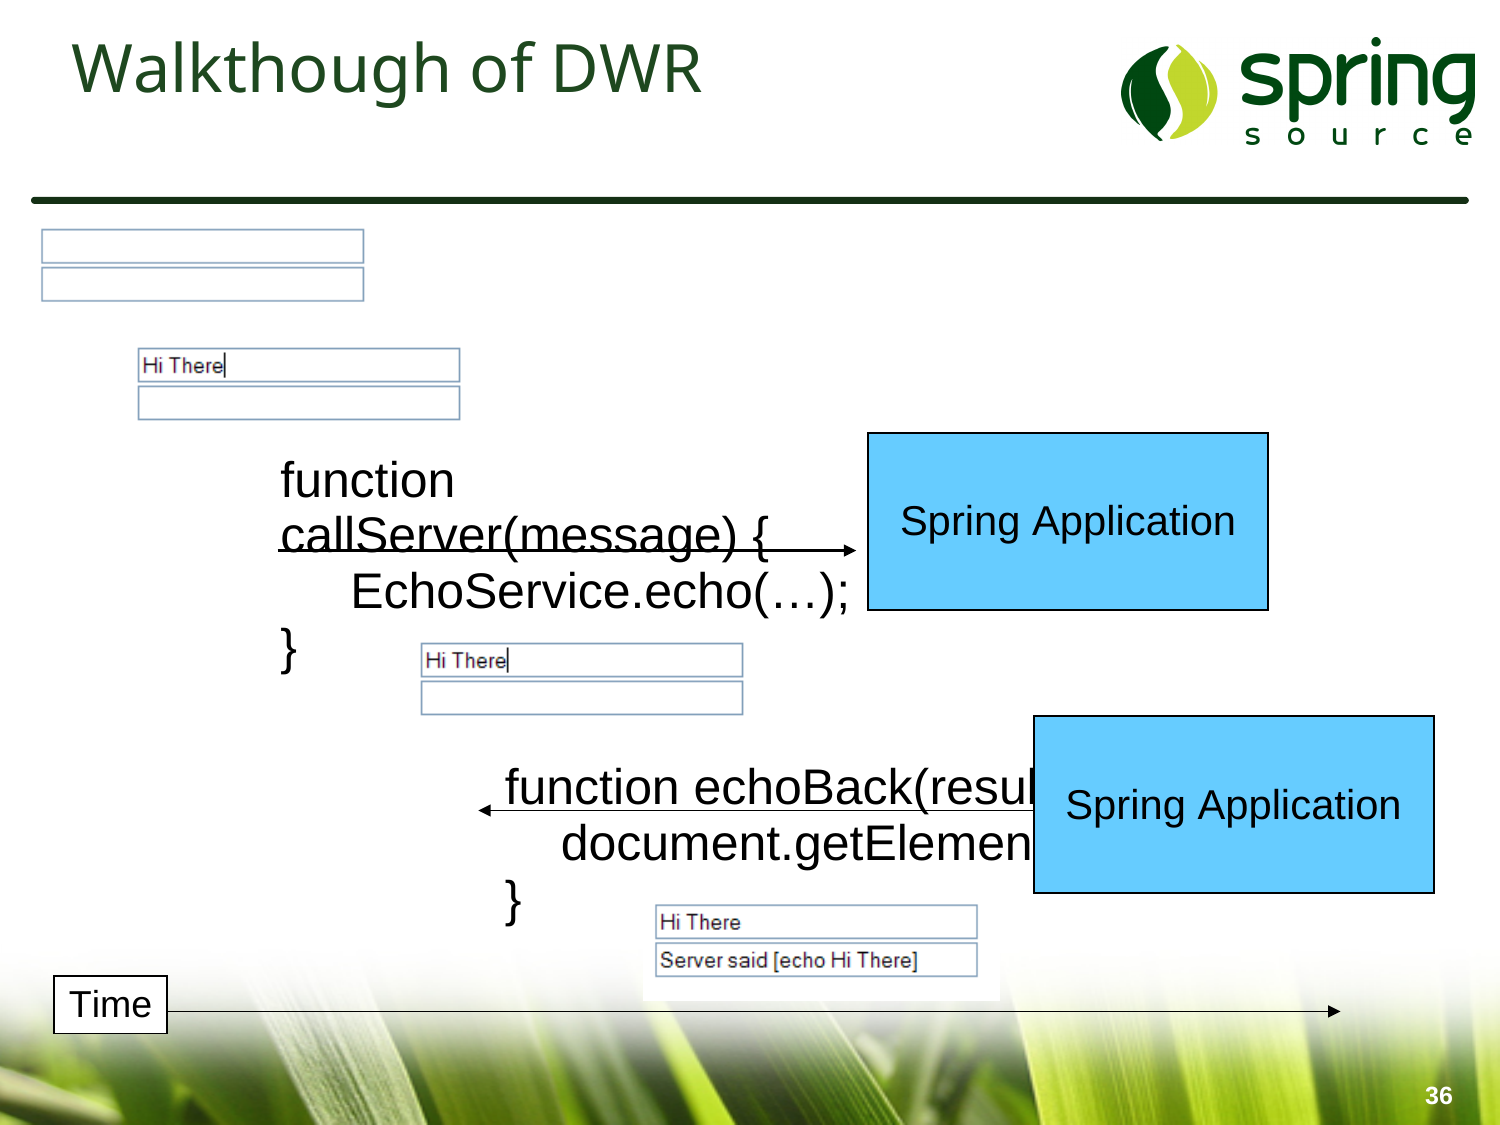

# Walkthough of DWR
Spring Application
function callServer(message) {
 EchoService.echo(…);
}
Spring Application
function echoBack(result) {
 document.getElement….
}
Time